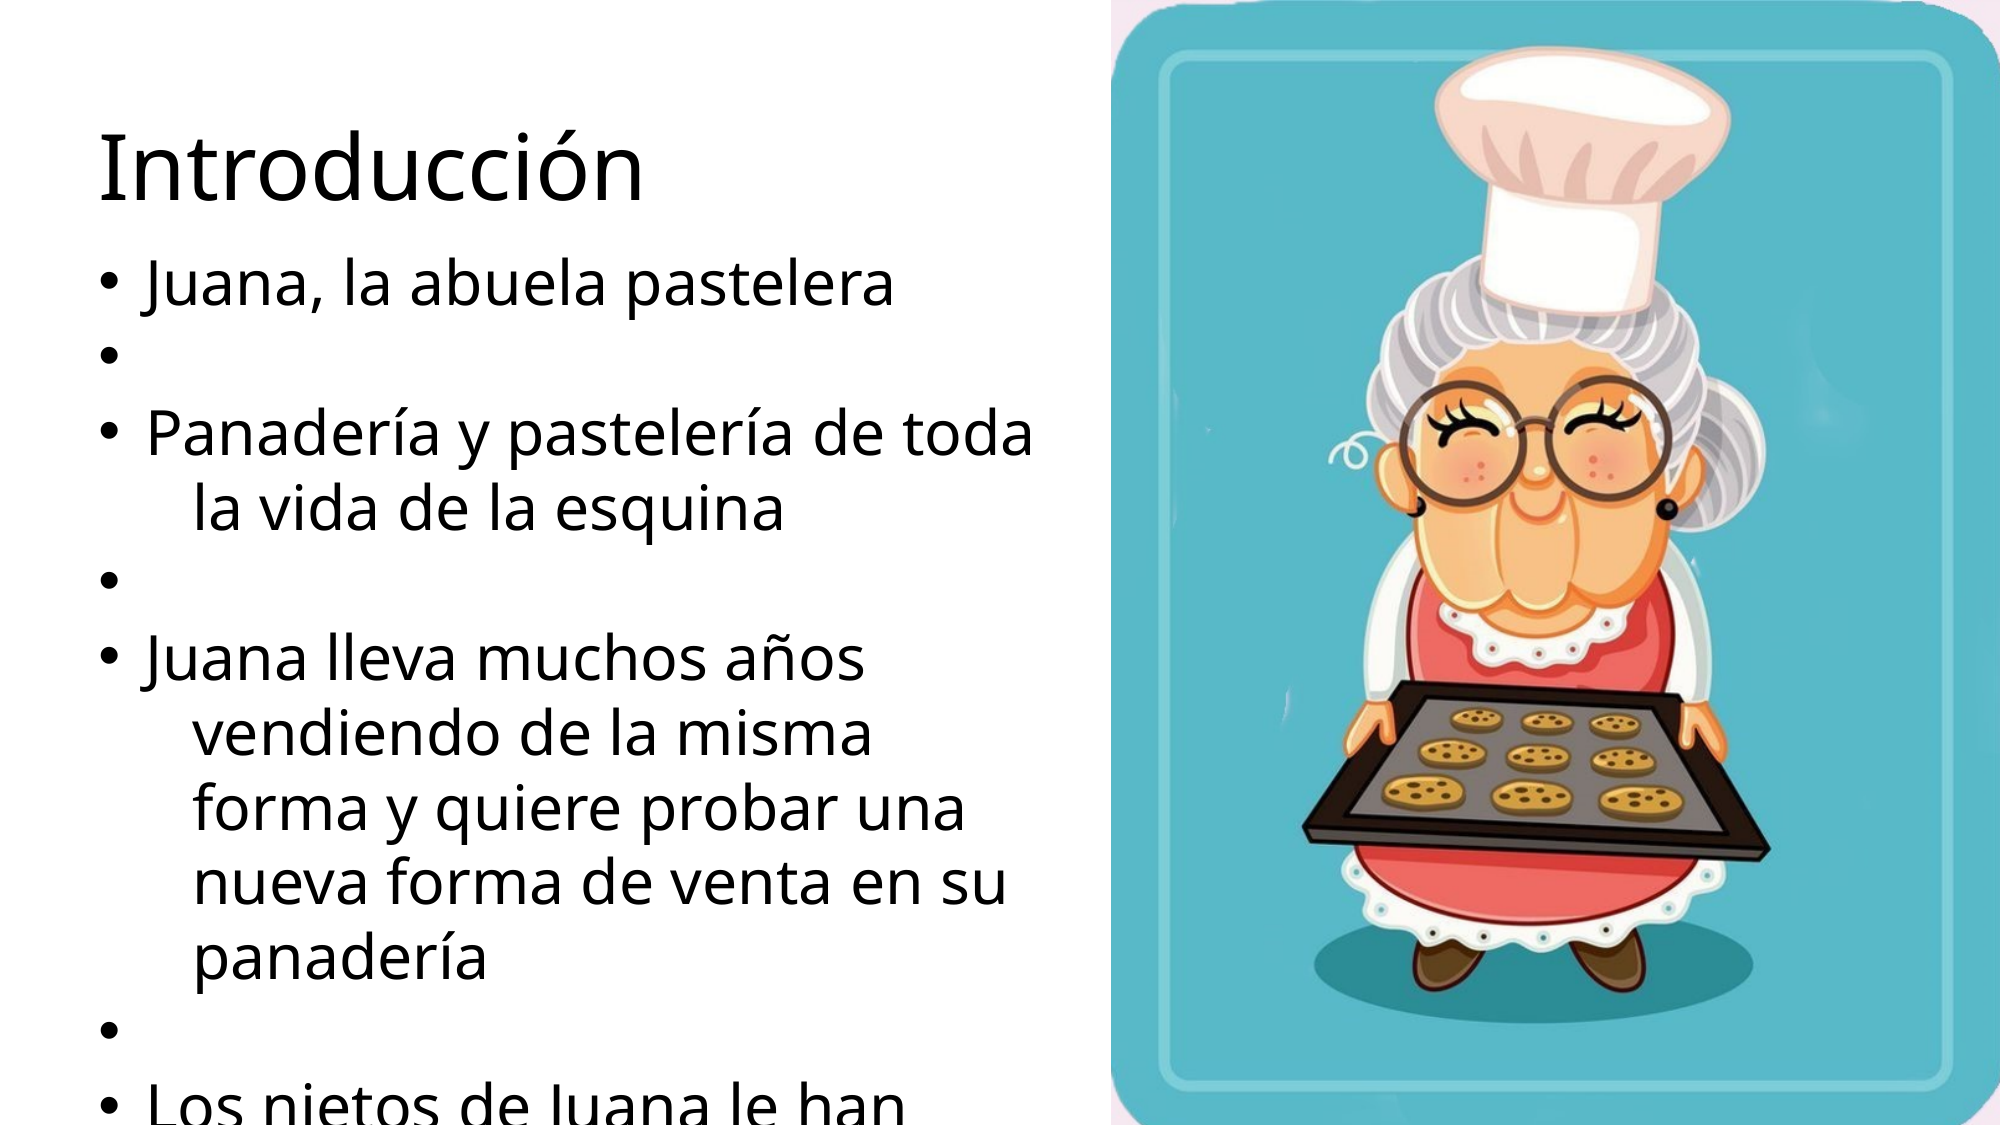

# Introducción
Juana, la abuela pastelera
Panadería y pastelería de toda la vida de la esquina
Juana lleva muchos años vendiendo de la misma forma y quiere probar una nueva forma de venta en su panadería
Los nietos de Juana le han recomendado que se abra una página web para encargos así que nos ha pedido que se la hagamos, ya que ella no sabe.